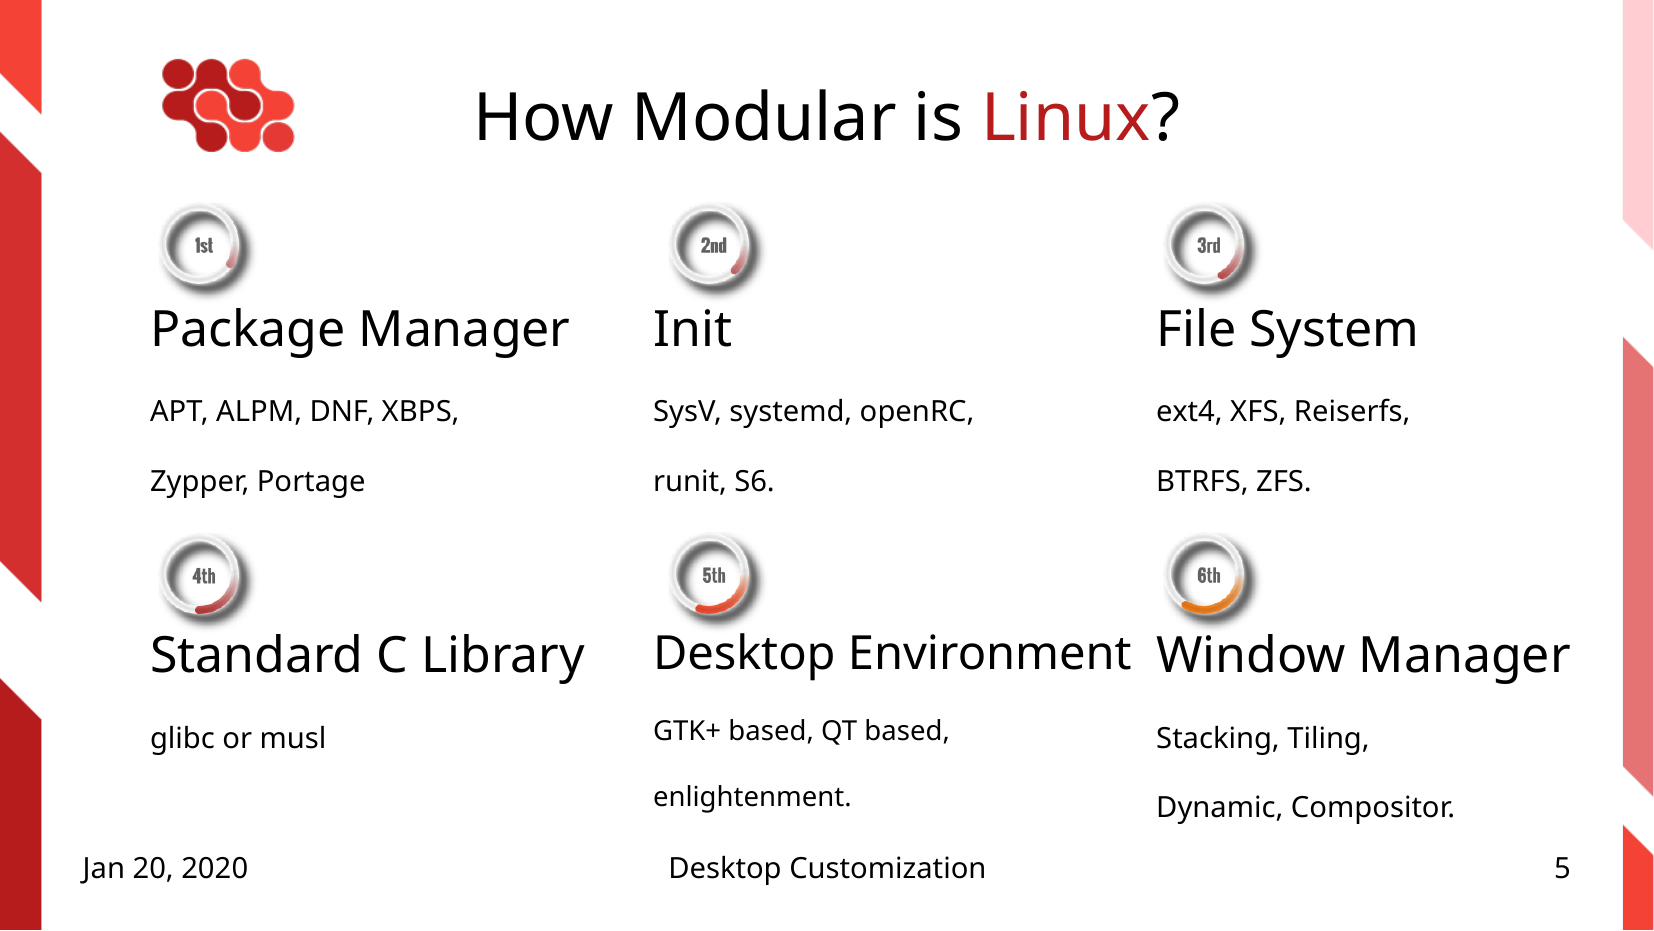

# How Modular is Linux?
Package Manager
APT, ALPM, DNF, XBPS,
Zypper, Portage
Init
SysV, systemd, openRC,
runit, S6.
File System
ext4, XFS, Reiserfs,
BTRFS, ZFS.
Standard C Library
glibc or musl
Desktop Environment
GTK+ based, QT based,
enlightenment.
Window Manager
Stacking, Tiling,
Dynamic, Compositor.
Jan 20, 2020
Desktop Customization
5